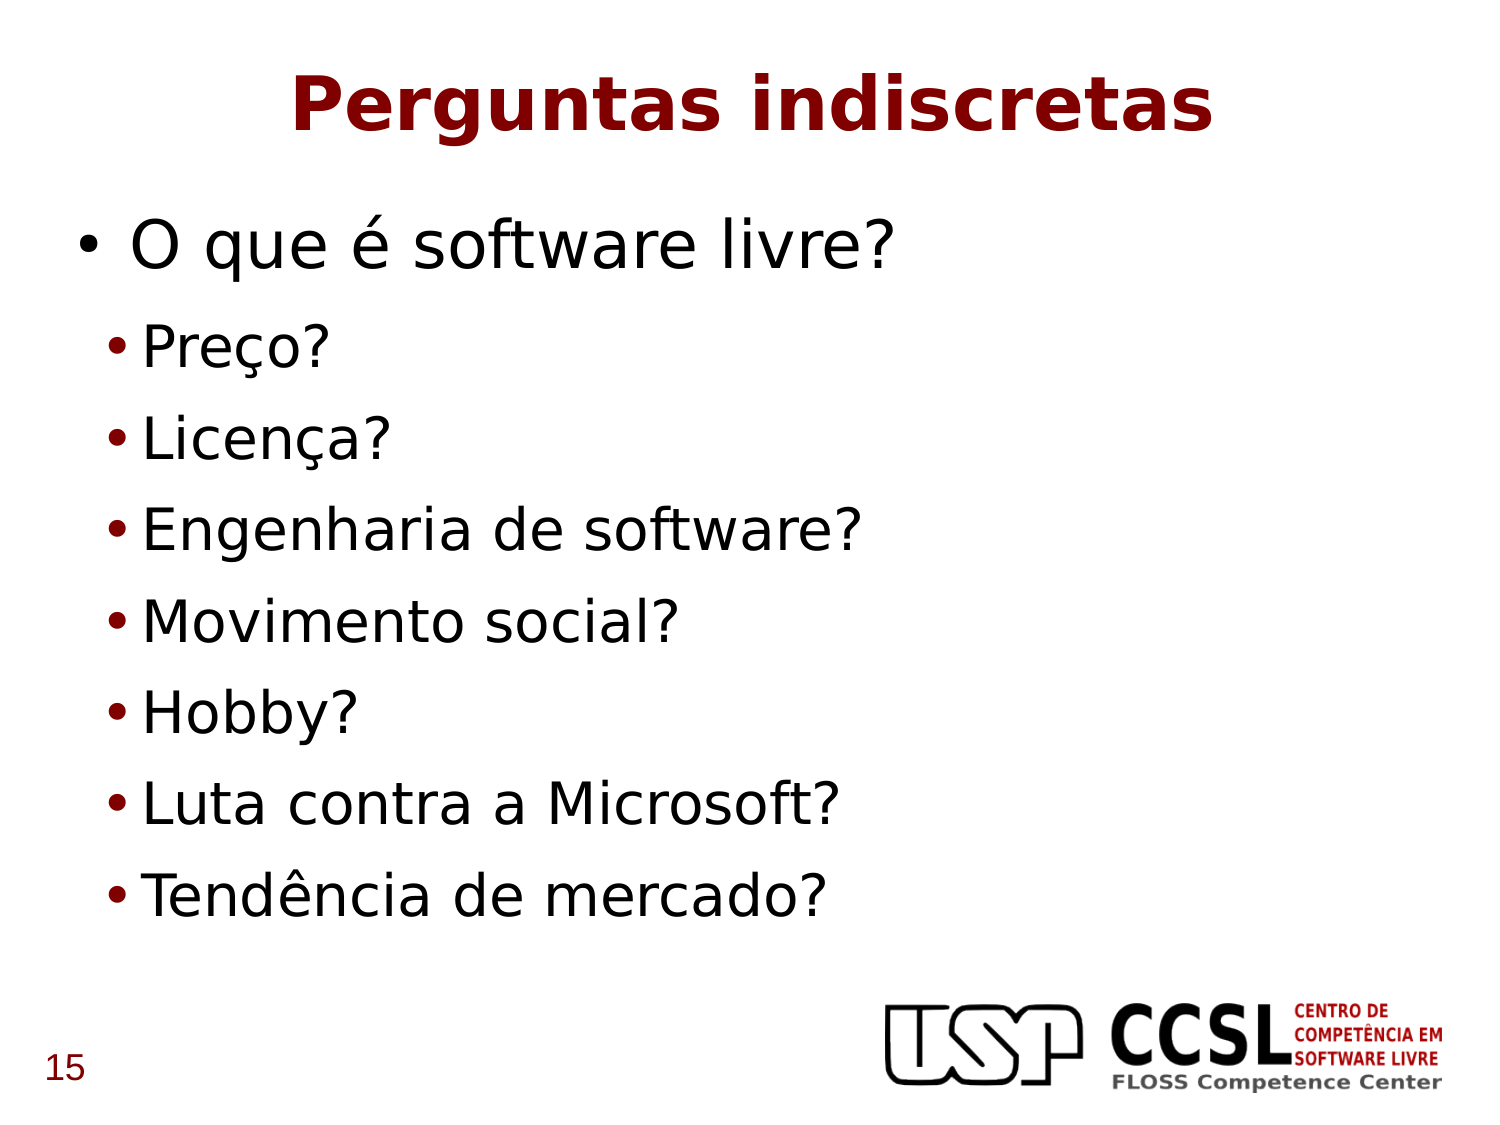

# Perguntas indiscretas
O que é software livre?
Preço?
Licença?
Engenharia de software?
Movimento social?
Hobby?
Luta contra a Microsoft?
Tendência de mercado?